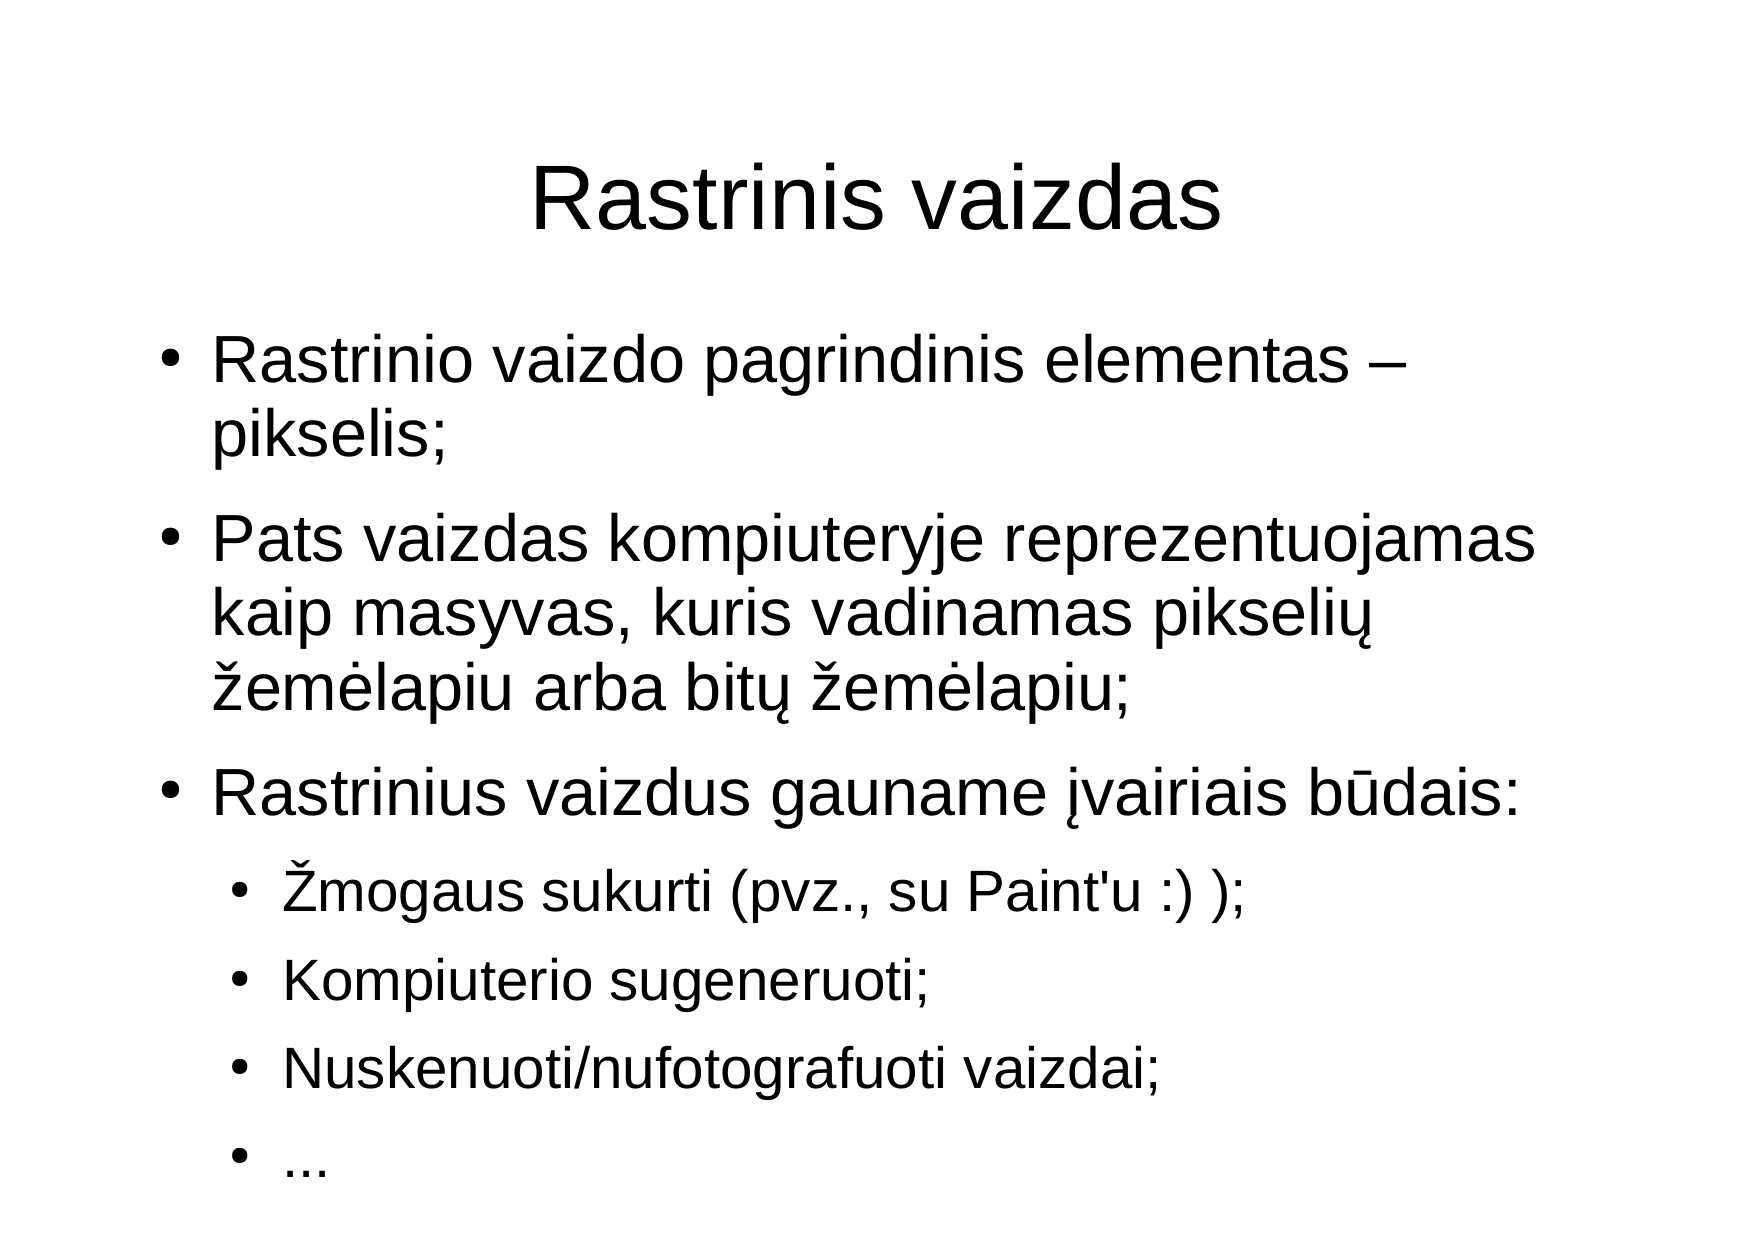

# Rastrinis vaizdas
Rastrinio vaizdo pagrindinis elementas – pikselis;
Pats vaizdas kompiuteryje reprezentuojamas kaip masyvas, kuris vadinamas pikselių žemėlapiu arba bitų žemėlapiu;
Rastrinius vaizdus gauname įvairiais būdais:
Žmogaus sukurti (pvz., su Paint'u :) );
Kompiuterio sugeneruoti;
Nuskenuoti/nufotografuoti vaizdai;
...